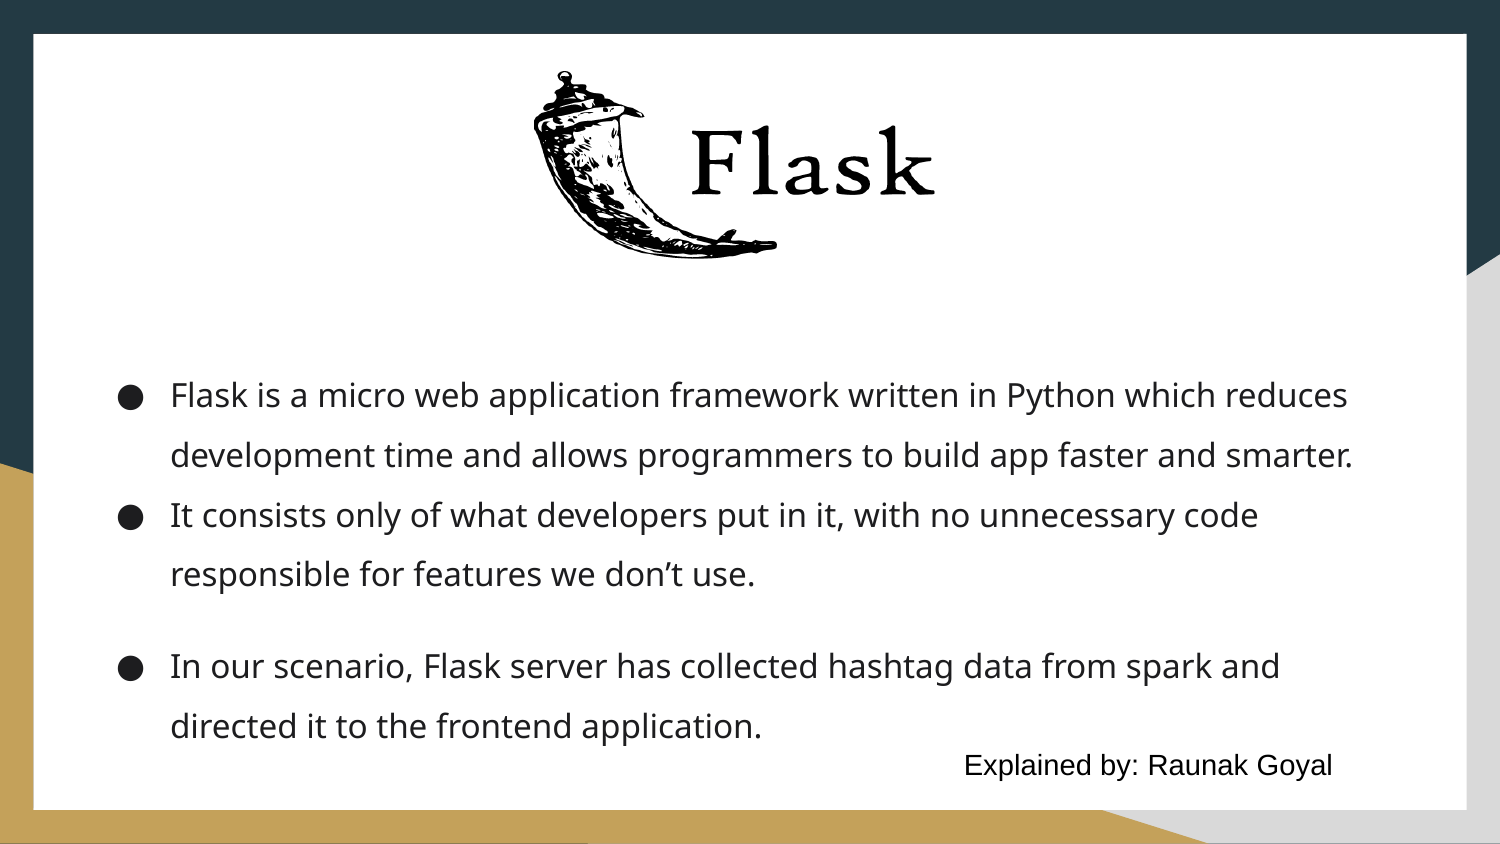

# Flask is a micro web application framework written in Python which reduces development time and allows programmers to build app faster and smarter.
It consists only of what developers put in it, with no unnecessary code responsible for features we don’t use.
In our scenario, Flask server has collected hashtag data from spark and directed it to the frontend application.
Explained by: Raunak Goyal